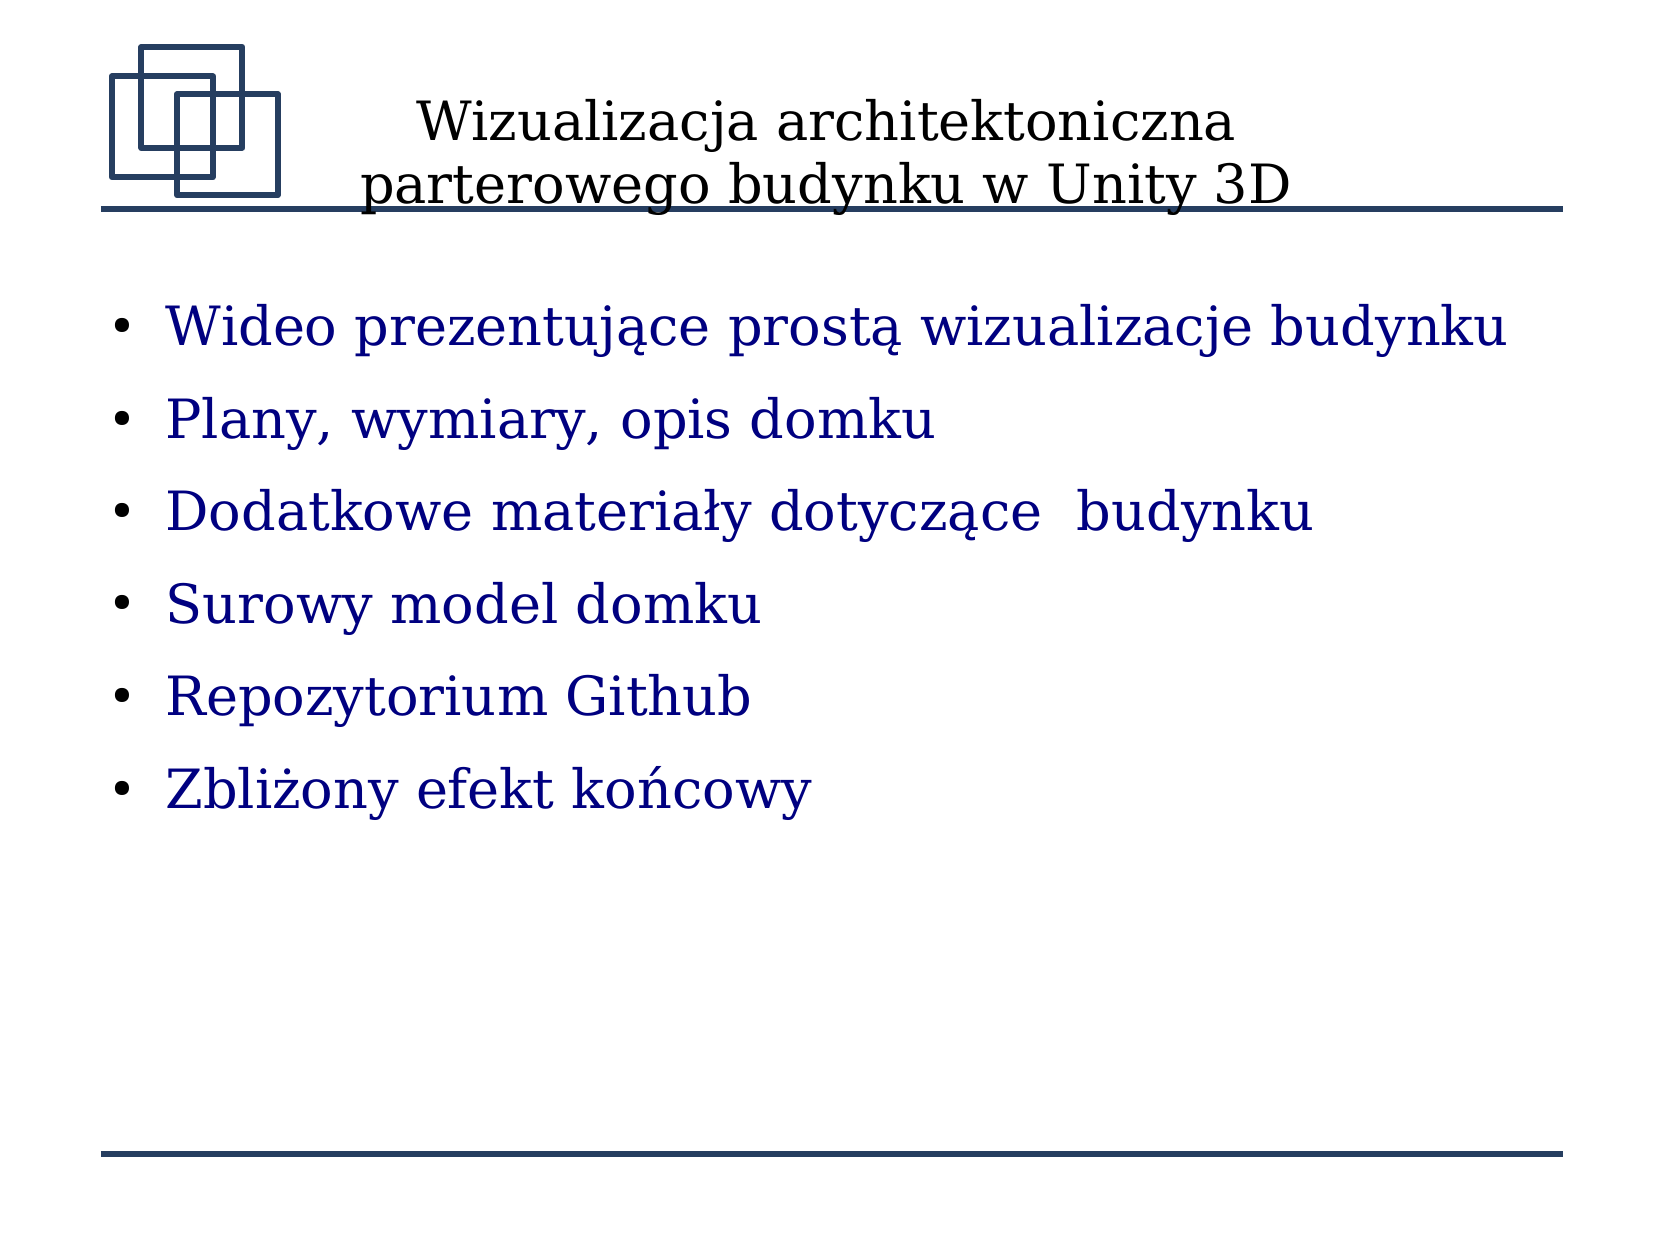

# Wizualizacja architektoniczna parterowego budynku w Unity 3D
Wideo prezentujące prostą wizualizacje budynku
Plany, wymiary, opis domku
Dodatkowe materiały dotyczące budynku
Surowy model domku
Repozytorium Github
Zbliżony efekt końcowy